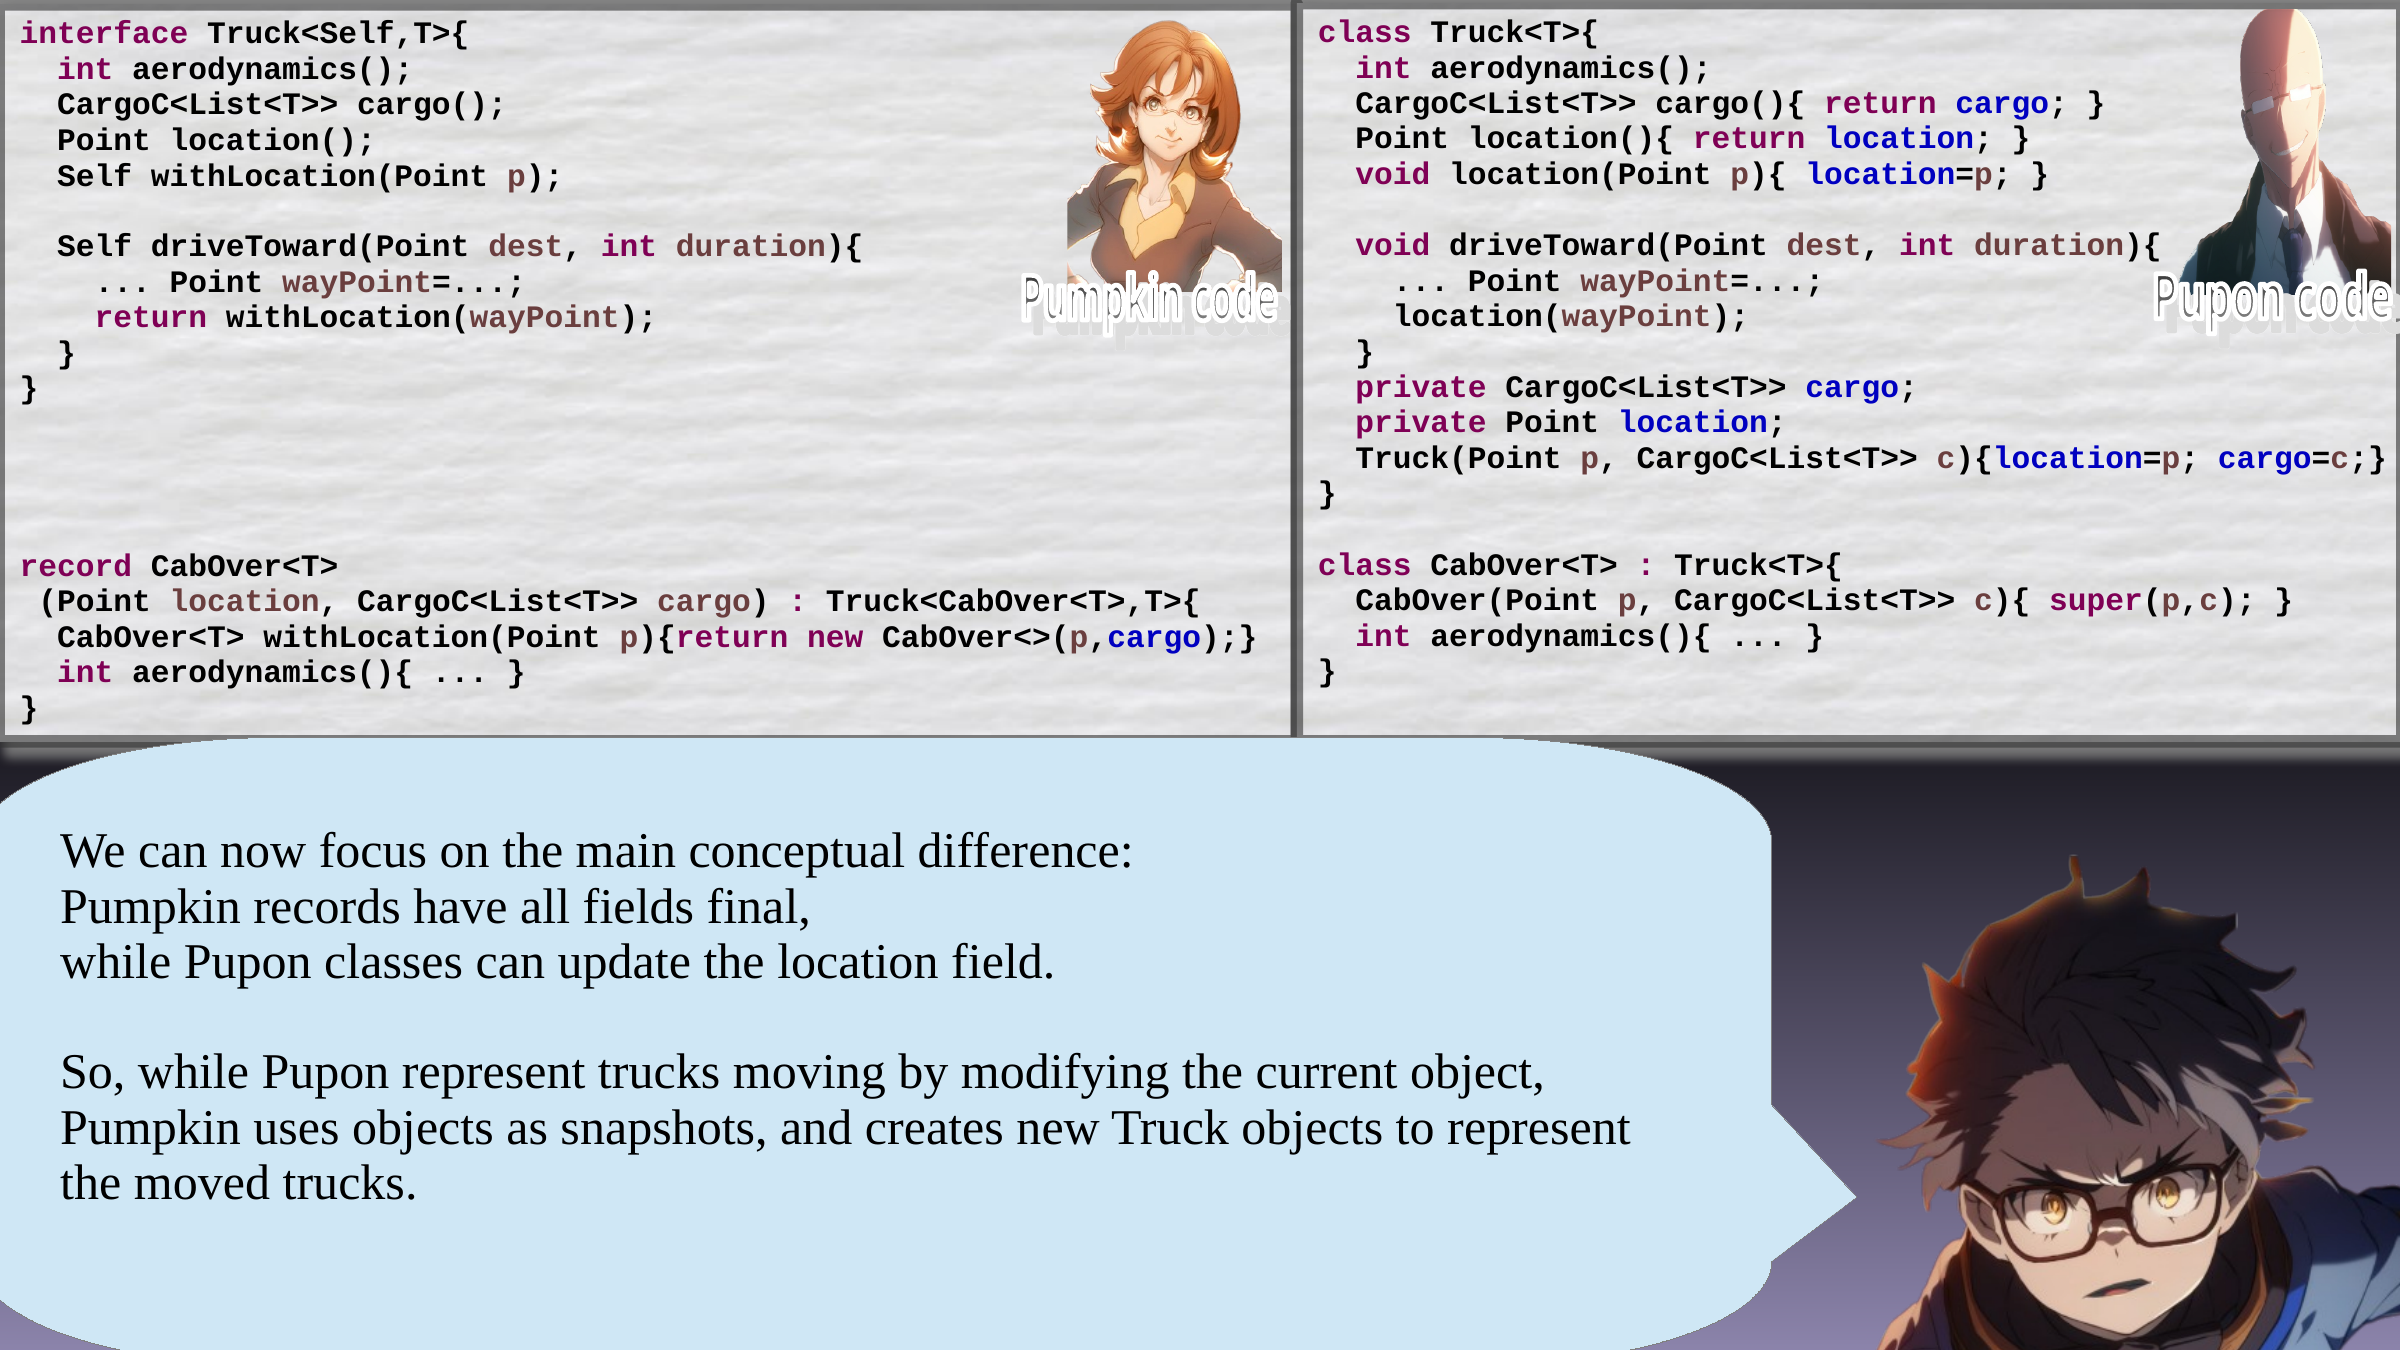

class Truck<T>{
 int aerodynamics();
 CargoC<List<T>> cargo(){ return cargo; }
 Point location(){ return location; }
 void location(Point p){ location=p; }
 void driveToward(Point dest, int duration){
 ... Point wayPoint=...;
 location(wayPoint);
 }
 private CargoC<List<T>> cargo;
 private Point location;
 Truck(Point p, CargoC<List<T>> c){location=p; cargo=c;}
}
class CabOver<T> : Truck<T>{
 CabOver(Point p, CargoC<List<T>> c){ super(p,c); }
 int aerodynamics(){ ... }
}
interface Truck<Self,T>{
 int aerodynamics();
 CargoC<List<T>> cargo();
 Point location();
 Self withLocation(Point p);
 Self driveToward(Point dest, int duration){
 ... Point wayPoint=...;
 return withLocation(wayPoint);
 }
}
record CabOver<T>
 (Point location, CargoC<List<T>> cargo) : Truck<CabOver<T>,T>{
 CabOver<T> withLocation(Point p){return new CabOver<>(p,cargo);}
 int aerodynamics(){ ... }
}
 Pupon code
Pumpkin code
We can now focus on the main conceptual difference:
Pumpkin records have all fields final,
while Pupon classes can update the location field.
So, while Pupon represent trucks moving by modifying the current object, Pumpkin uses objects as snapshots, and creates new Truck objects to represent the moved trucks.